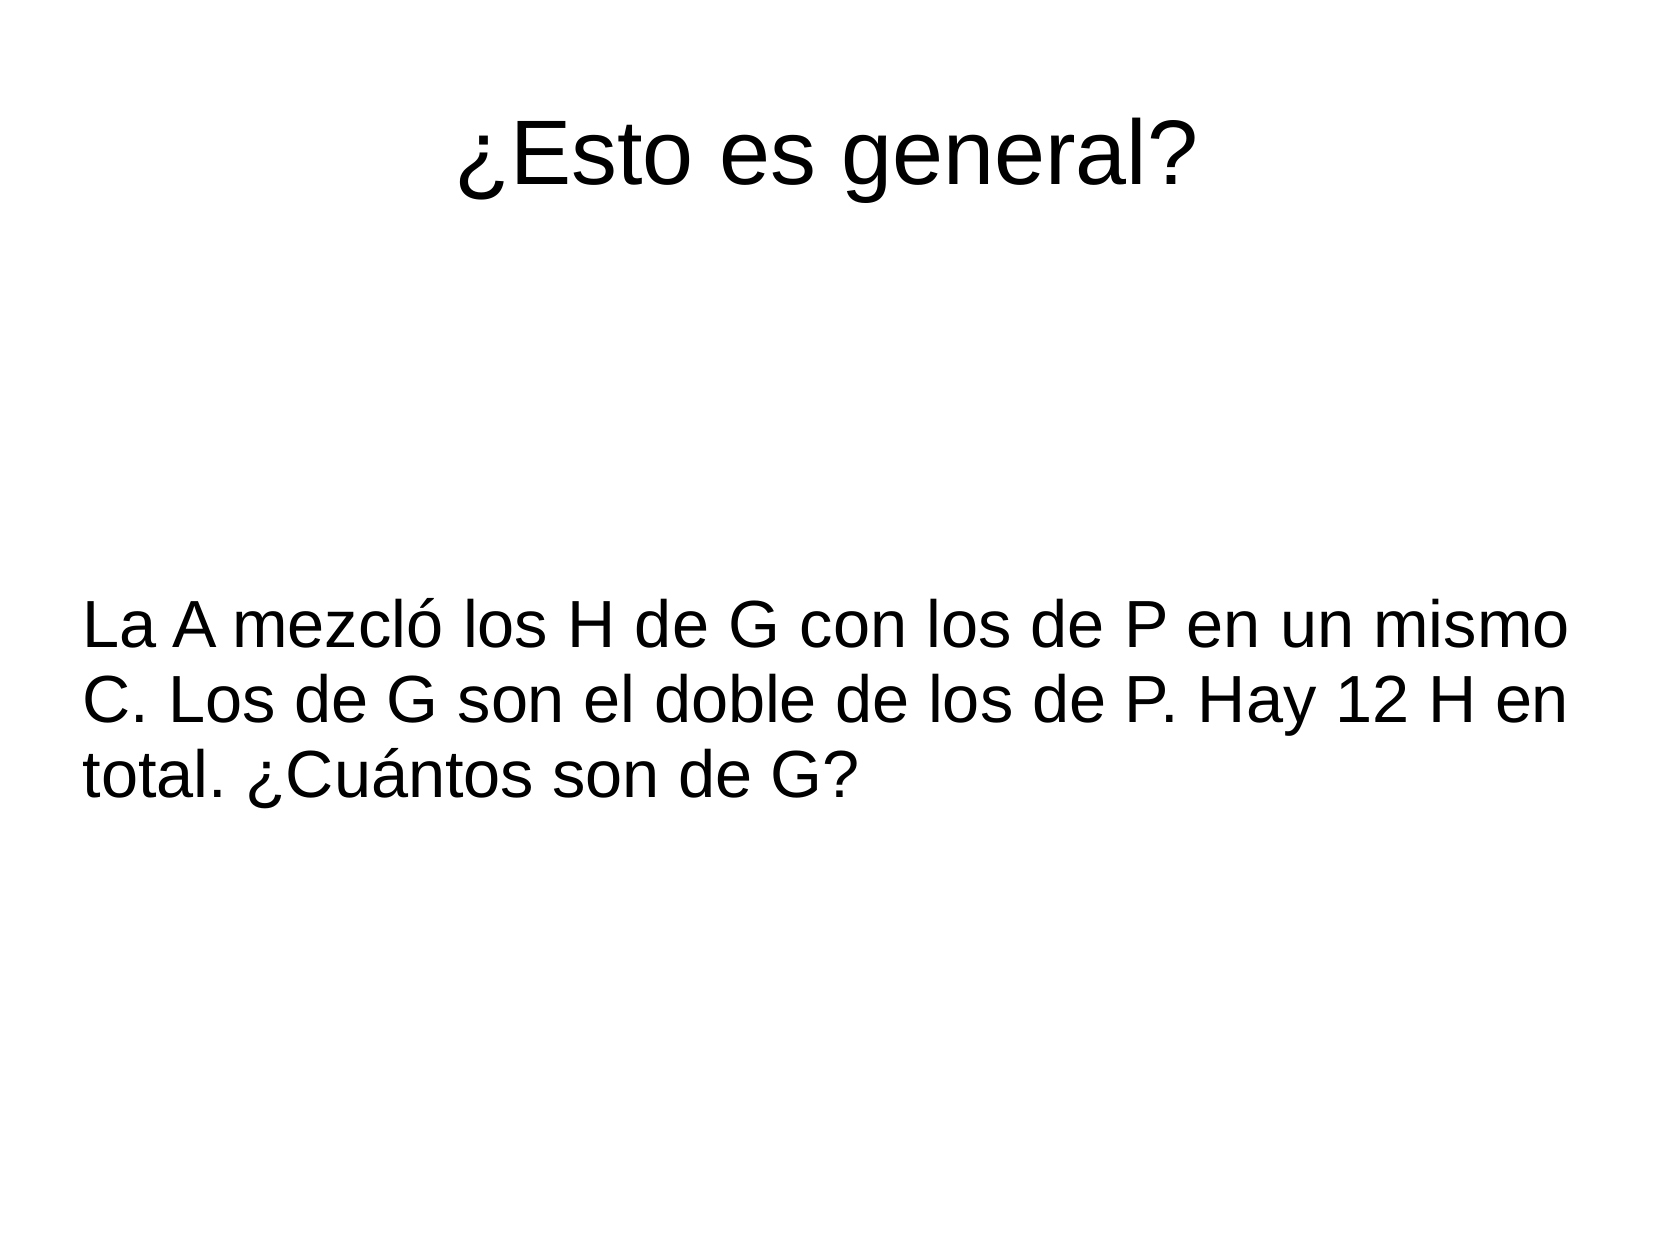

# ¿Esto es general?
La A mezcló los H de G con los de P en un mismo C. Los de G son el doble de los de P. Hay 12 H en total. ¿Cuántos son de G?